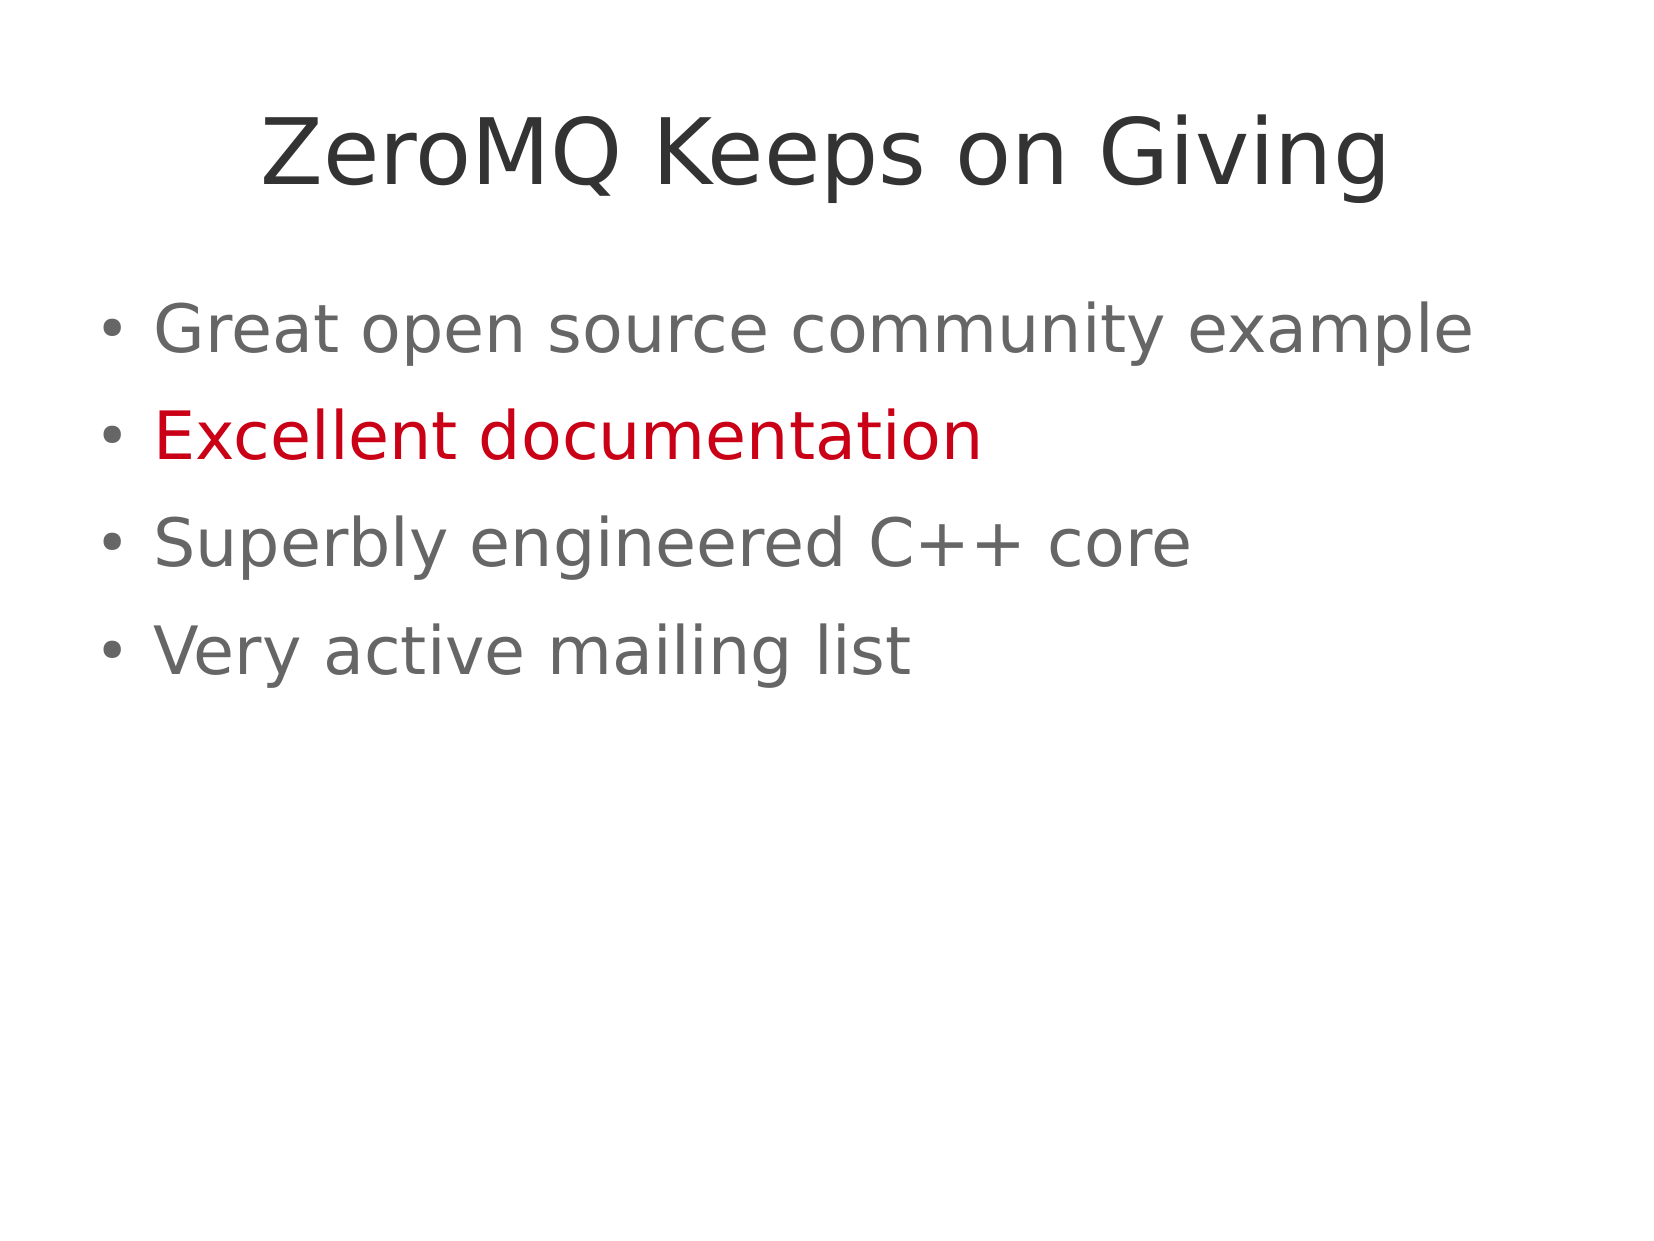

# ZeroMQ Keeps on Giving
Great open source community example
Excellent documentation
Superbly engineered C++ core
Very active mailing list